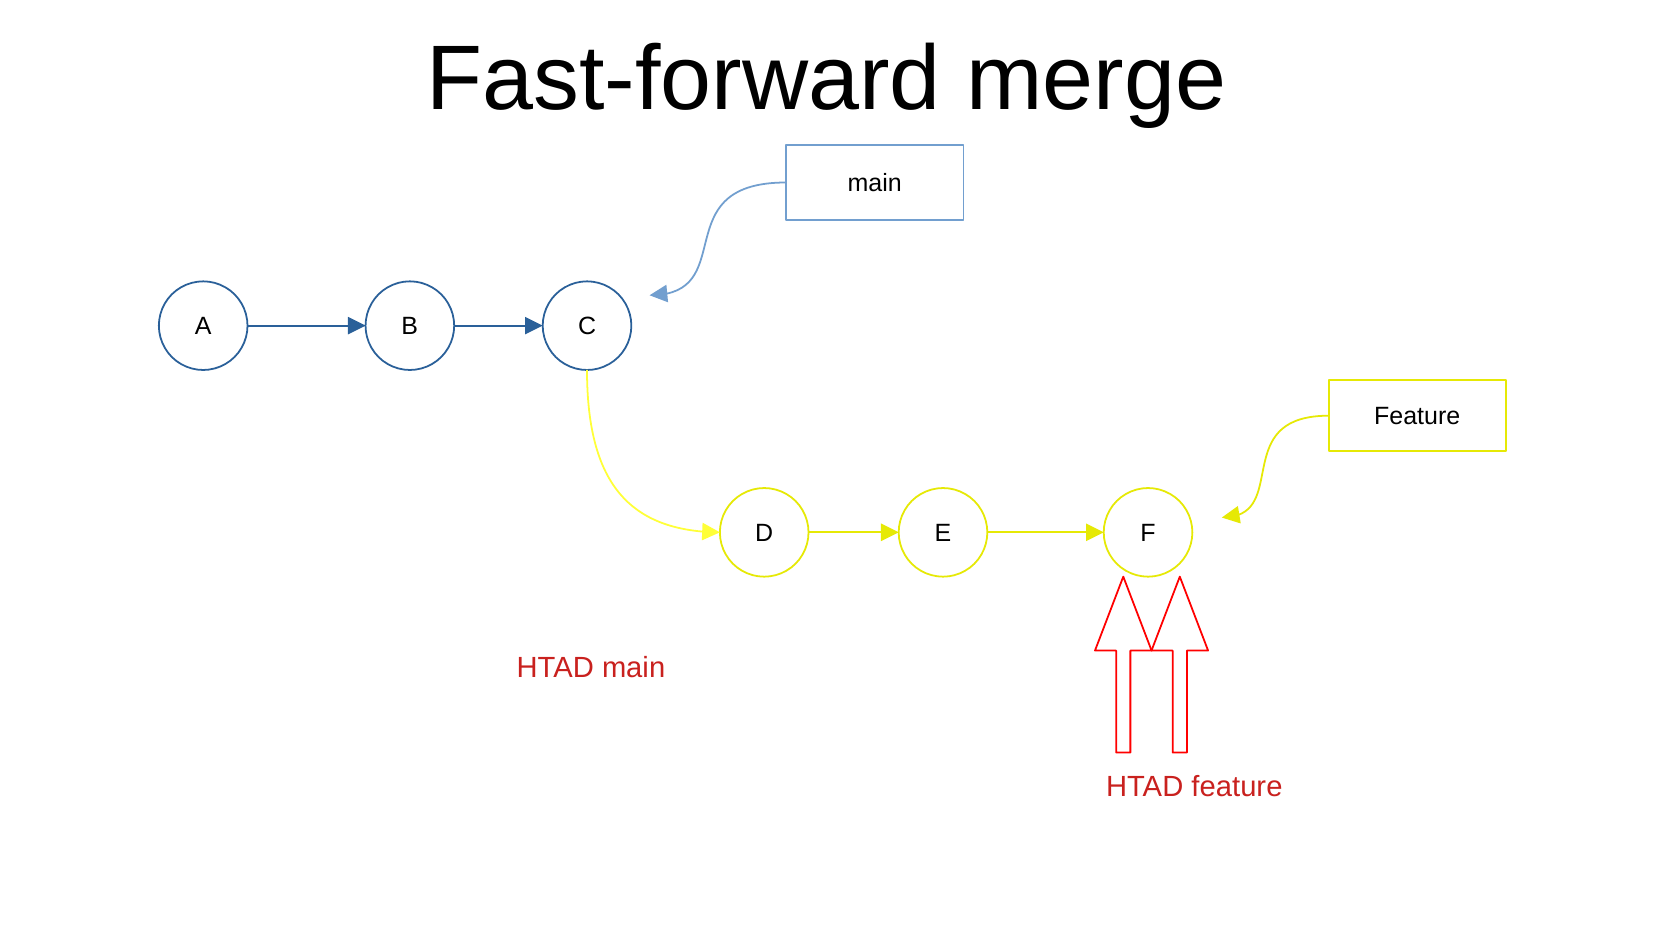

# Fast-forward merge
main
A
B
C
Feature
D
E
F
HTAD main
HTAD feature